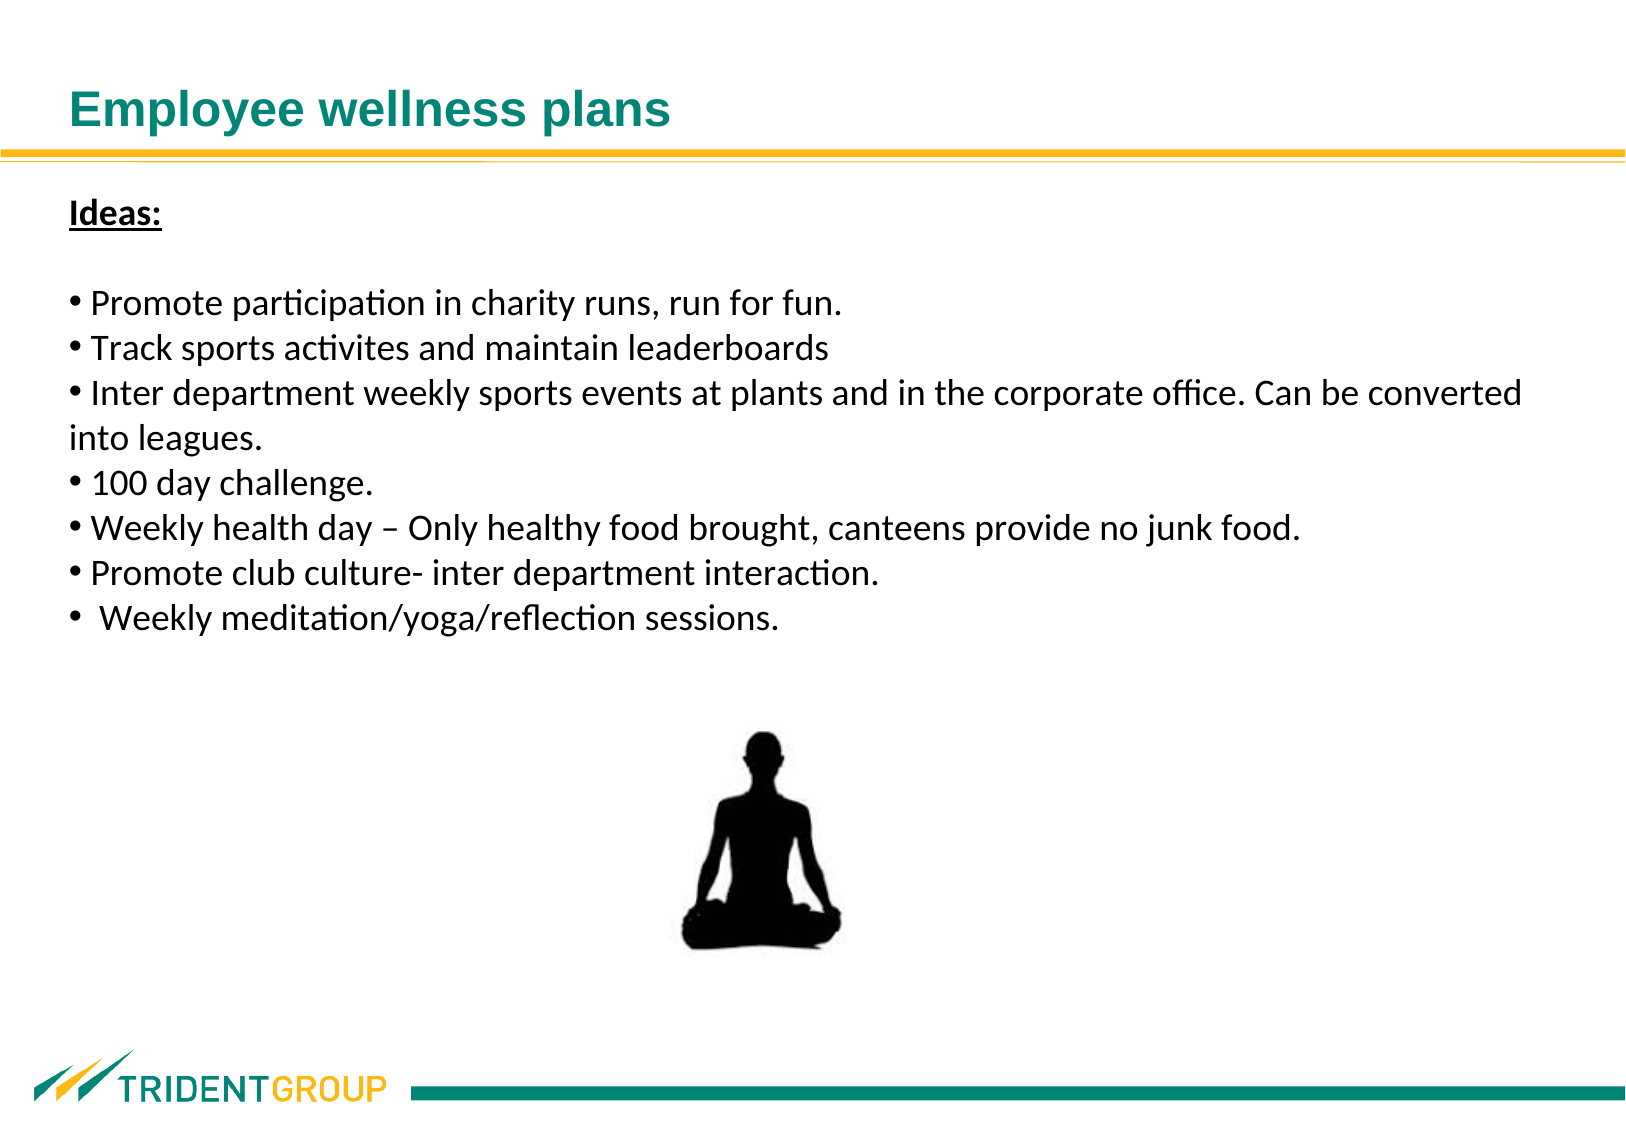

# Employee wellness plans
Ideas:
 Promote participation in charity runs, run for fun.
 Track sports activites and maintain leaderboards
 Inter department weekly sports events at plants and in the corporate office. Can be converted into leagues.
 100 day challenge.
 Weekly health day – Only healthy food brought, canteens provide no junk food.
 Promote club culture- inter department interaction.
 Weekly meditation/yoga/reflection sessions.